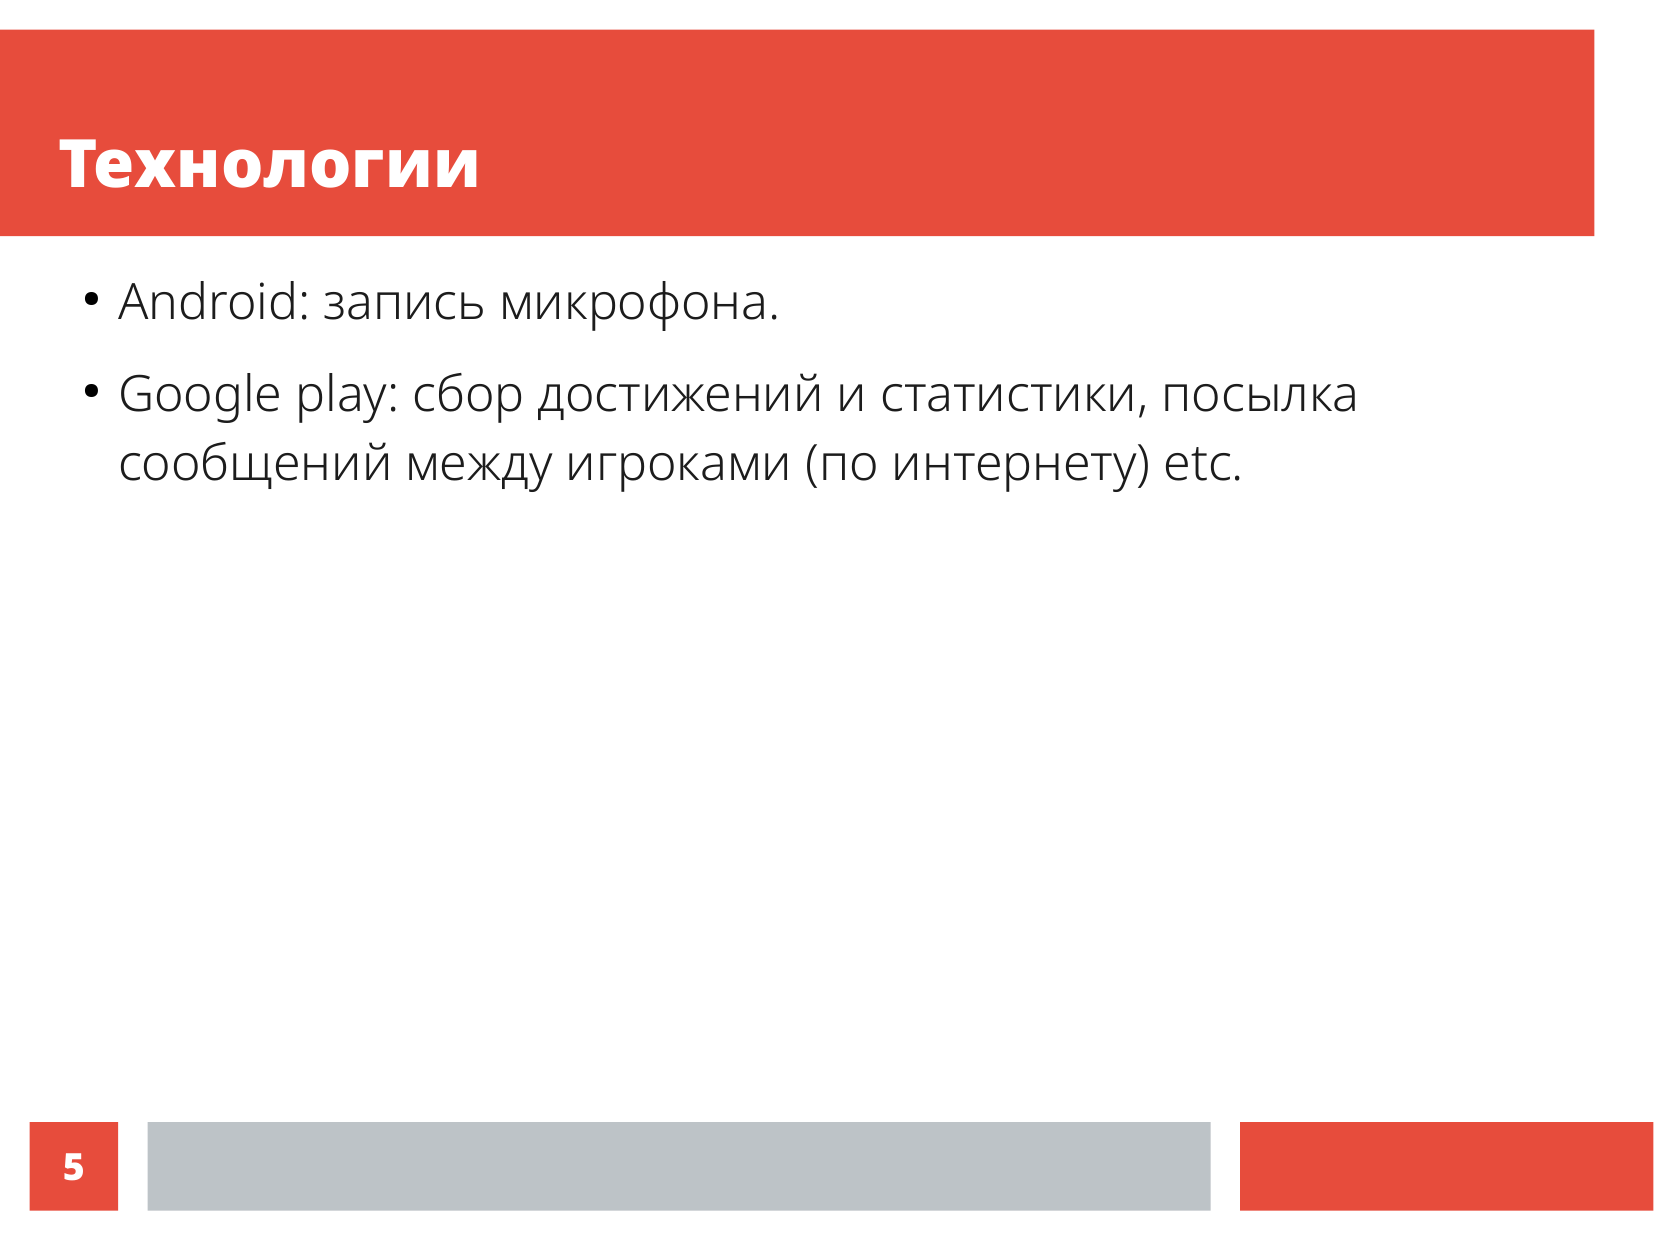

# Технологии
Android: запись микрофона.
Google play: сбор достижений и статистики, посылка сообщений между игроками (по интернету) etc.
5